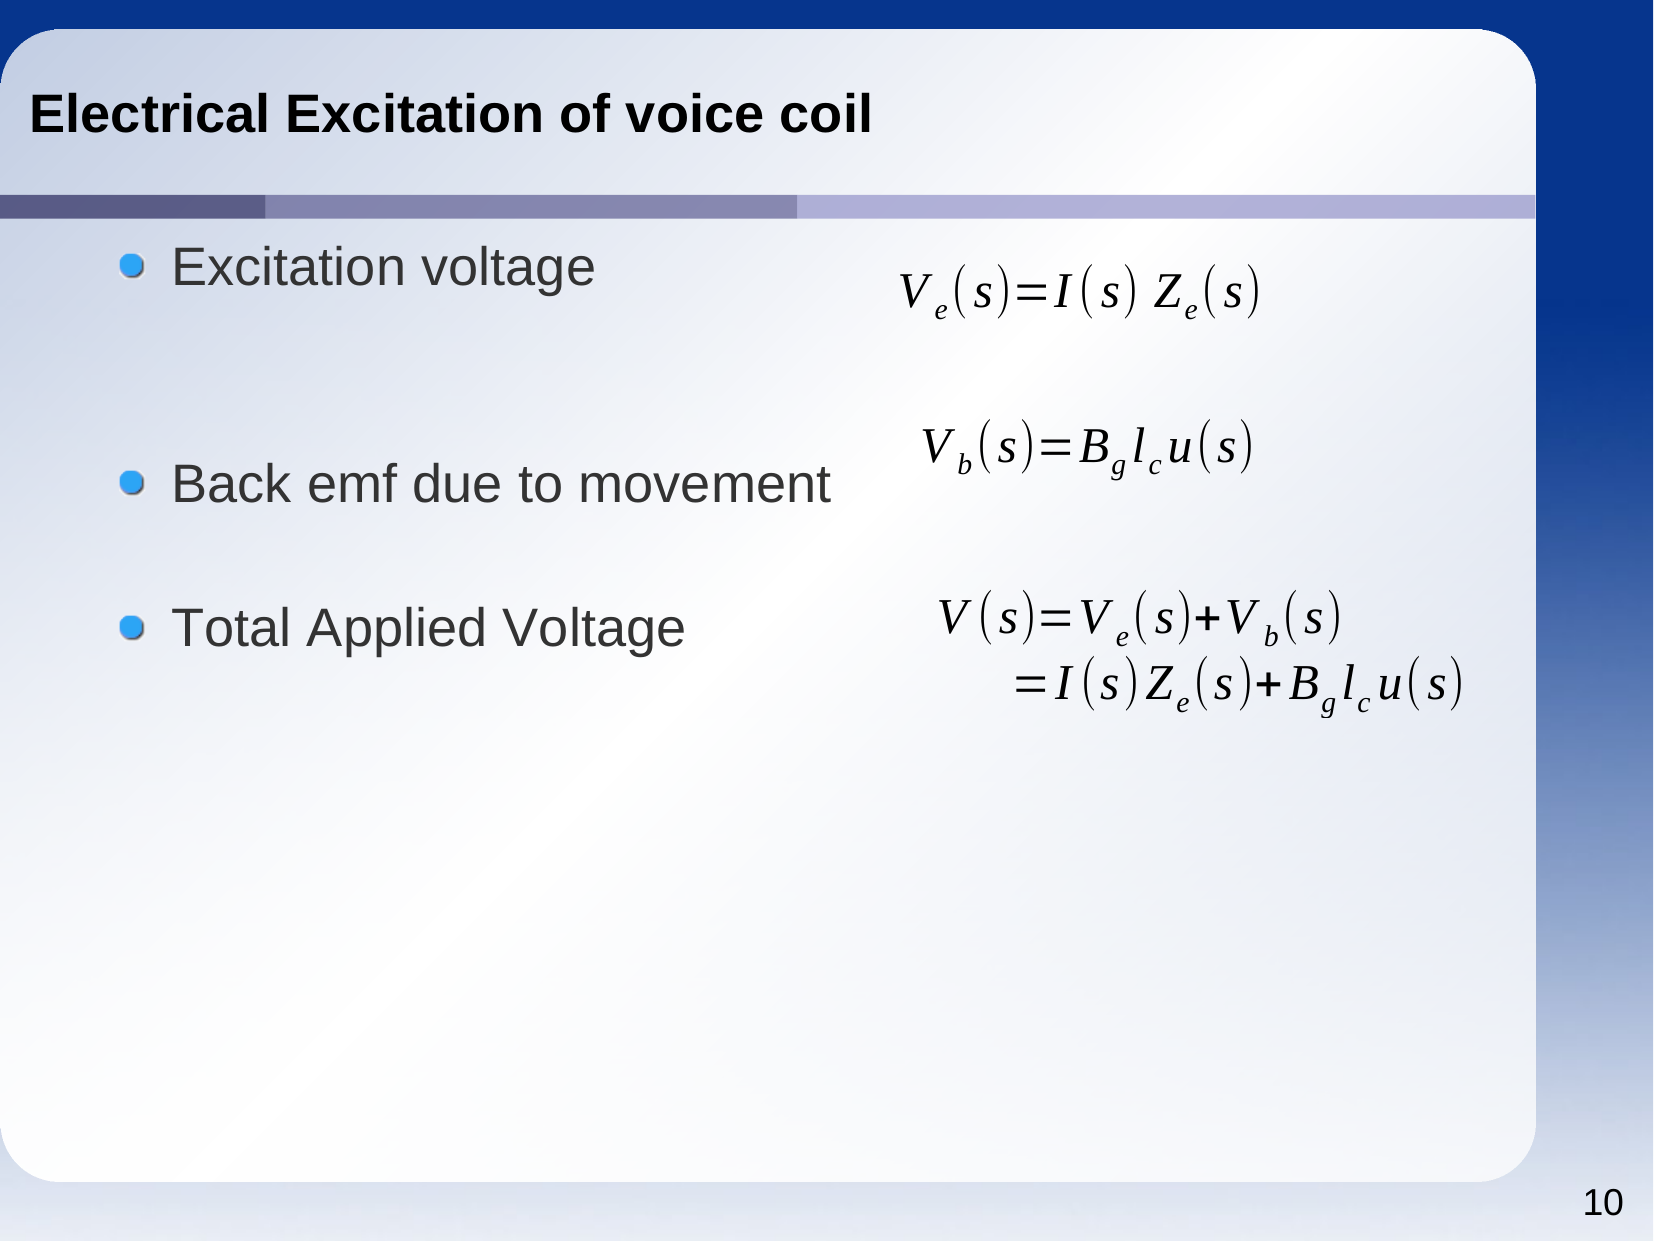

# Electrical Excitation of voice coil
Excitation voltage
Back emf due to movement
Total Applied Voltage
10